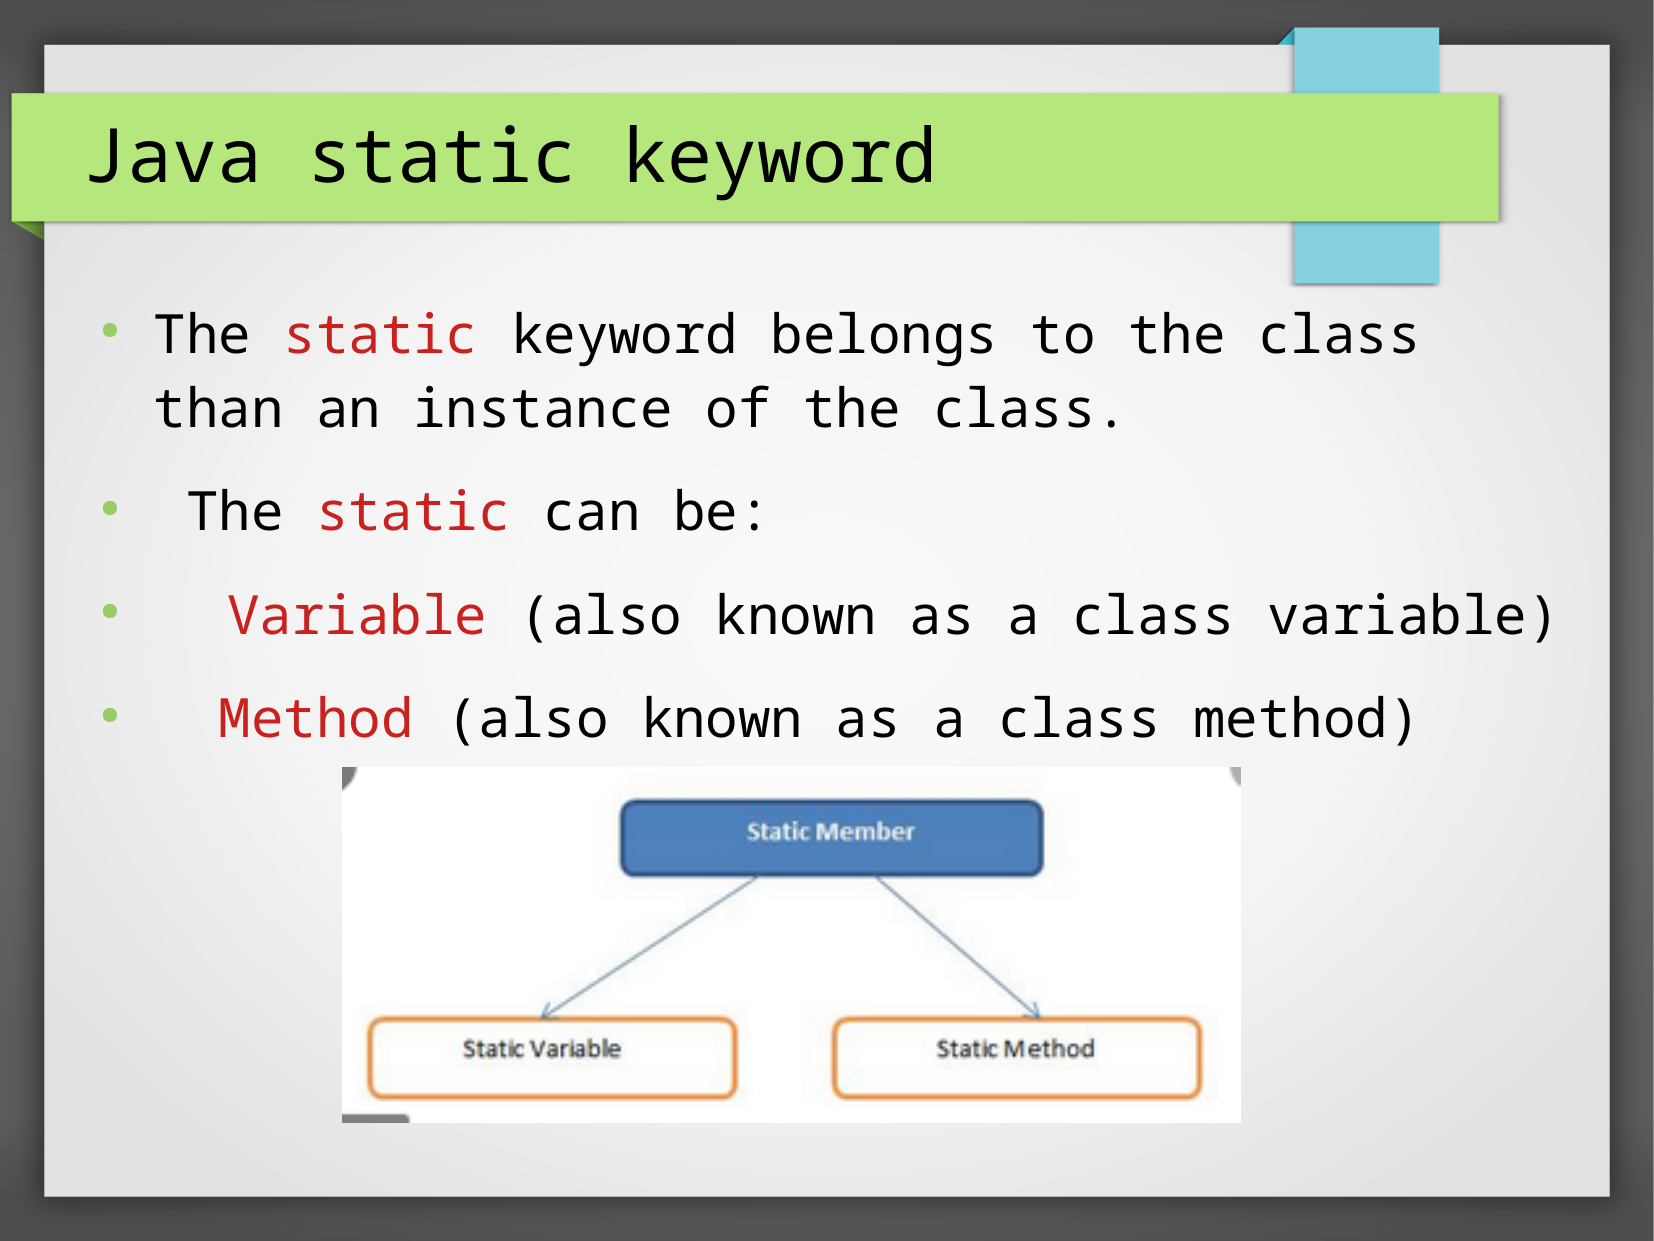

# Java static keyword
The static keyword belongs to the class than an instance of the class.
 The static can be:
 	Variable (also known as a class variable)
 Method (also known as a class method)